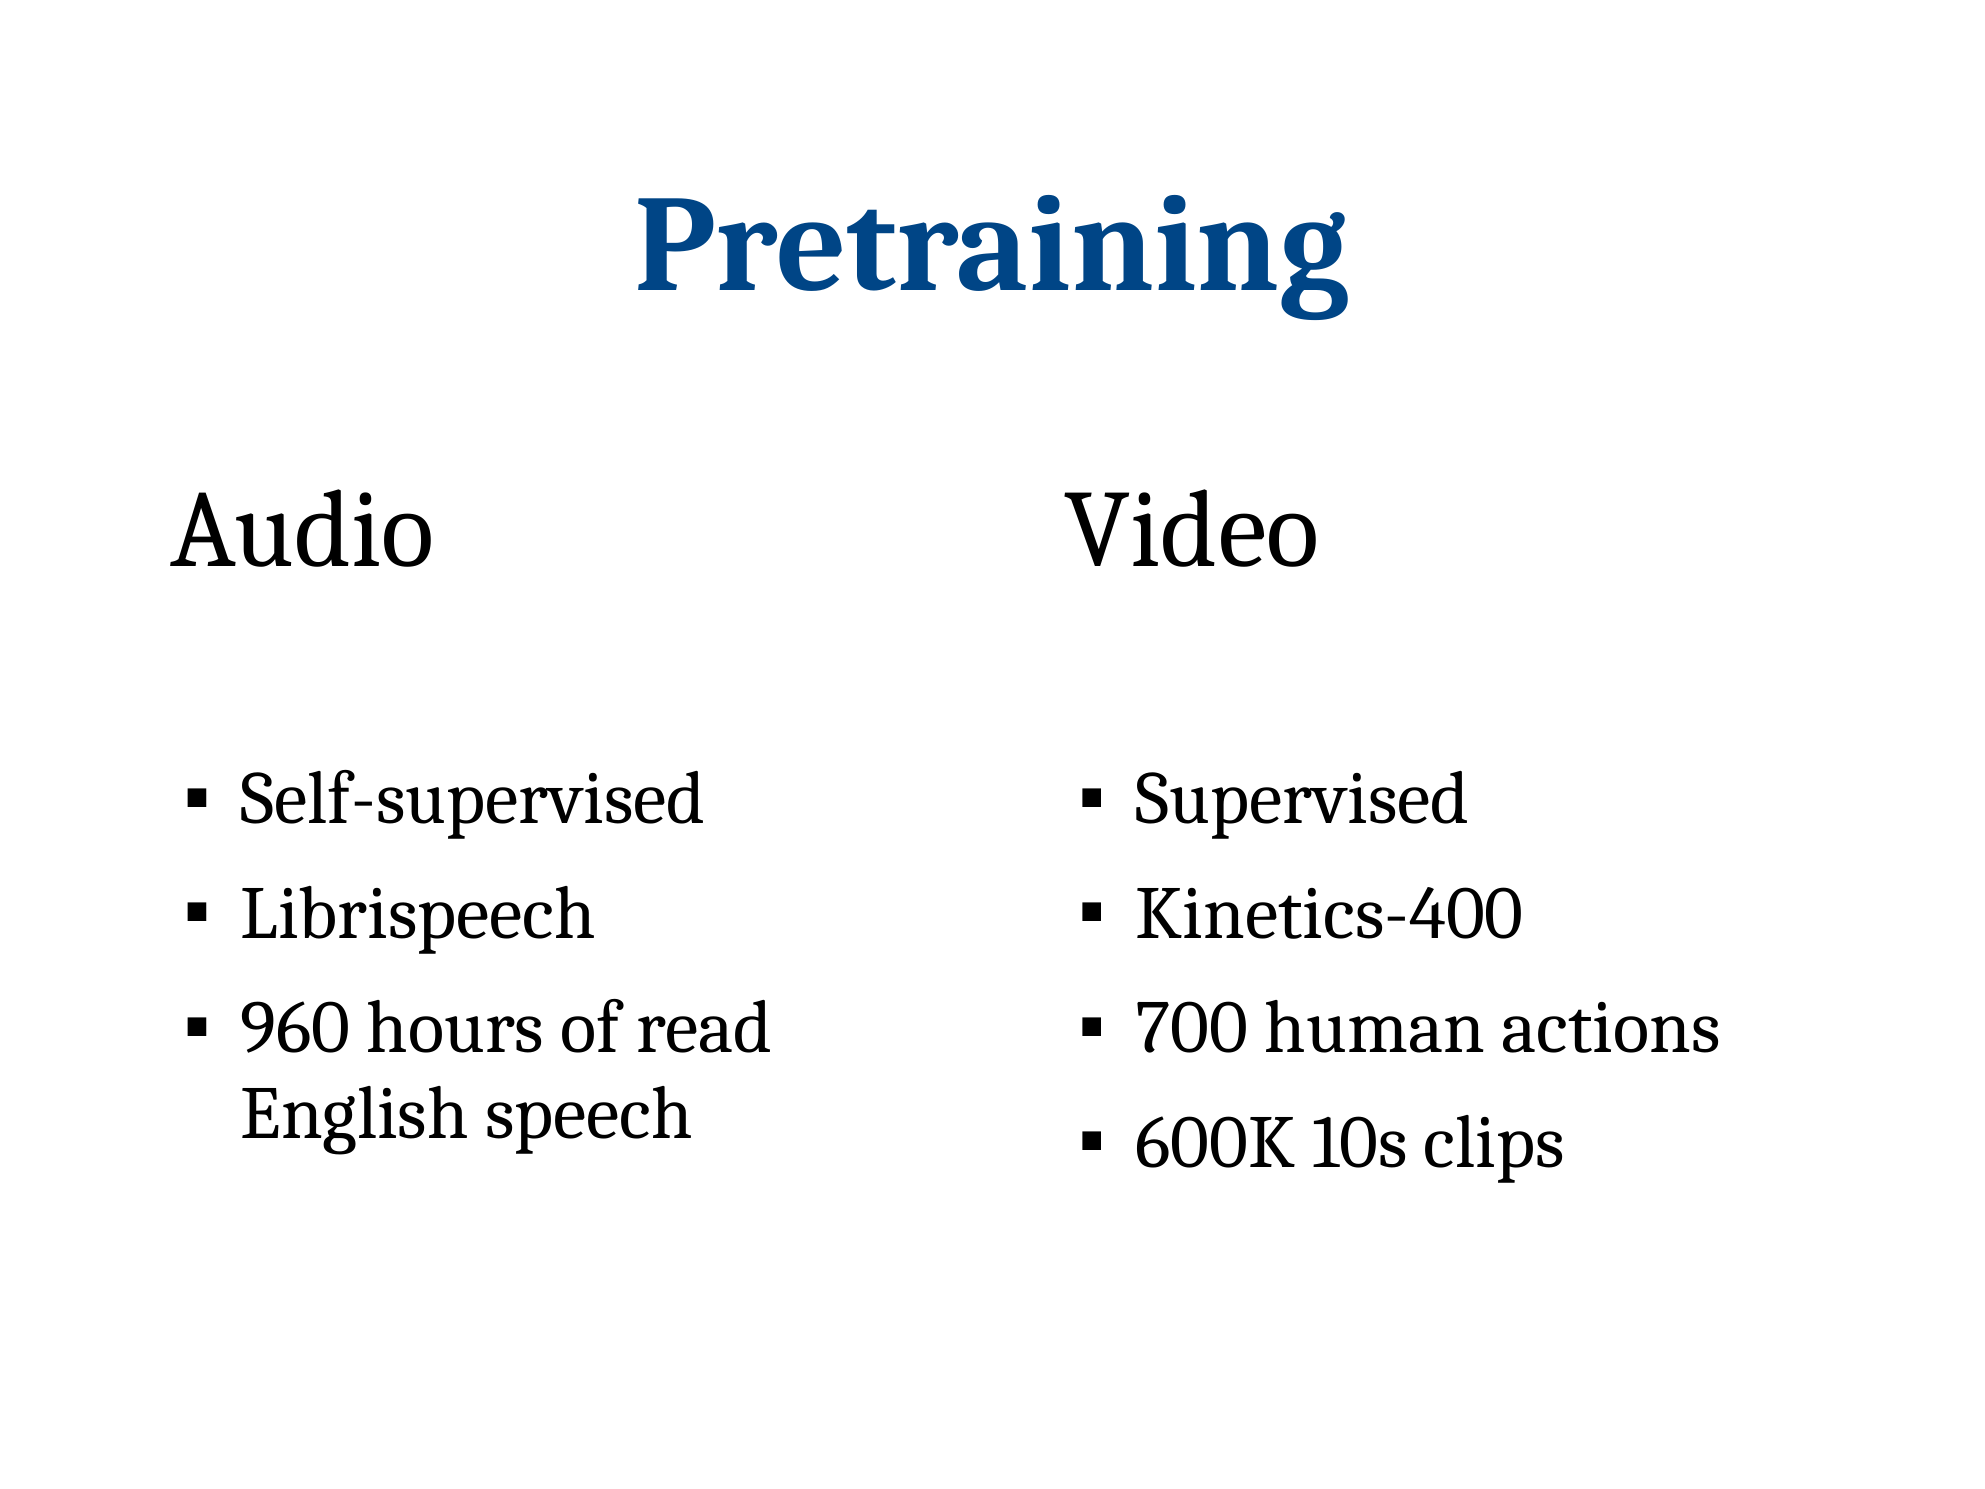

# Pretraining
Audio
Self-supervised
Librispeech
960 hours of read English speech
Video
Supervised
Kinetics-400
700 human actions
600K 10s clips